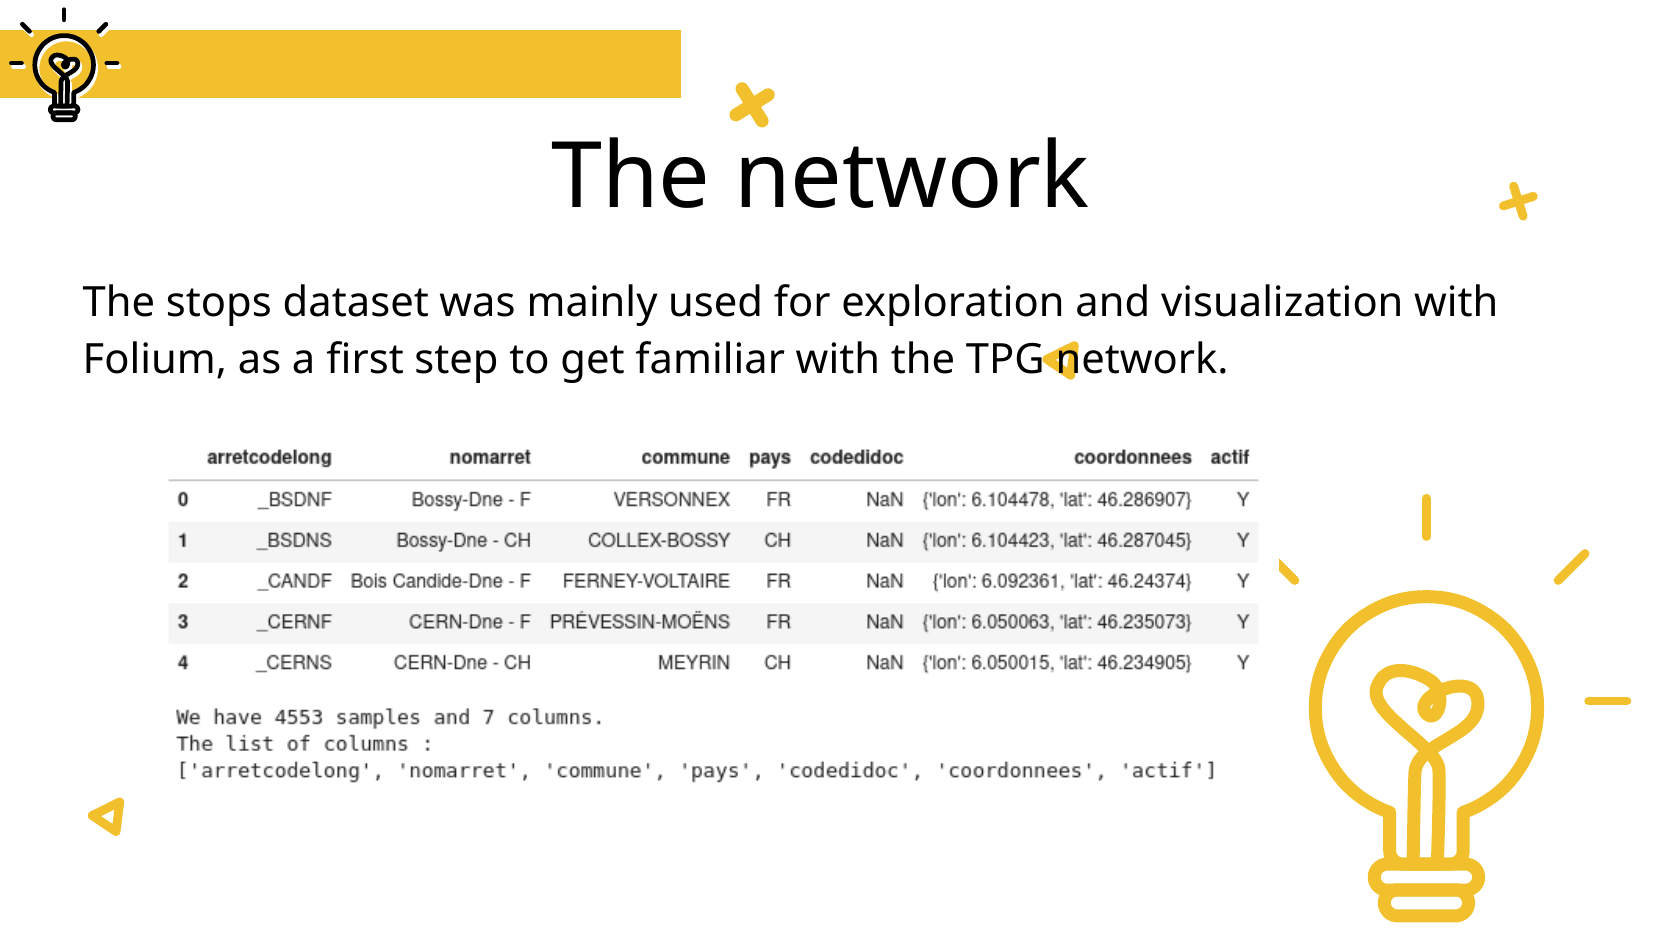

# The network
The stops dataset was mainly used for exploration and visualization with Folium, as a first step to get familiar with the TPG network.